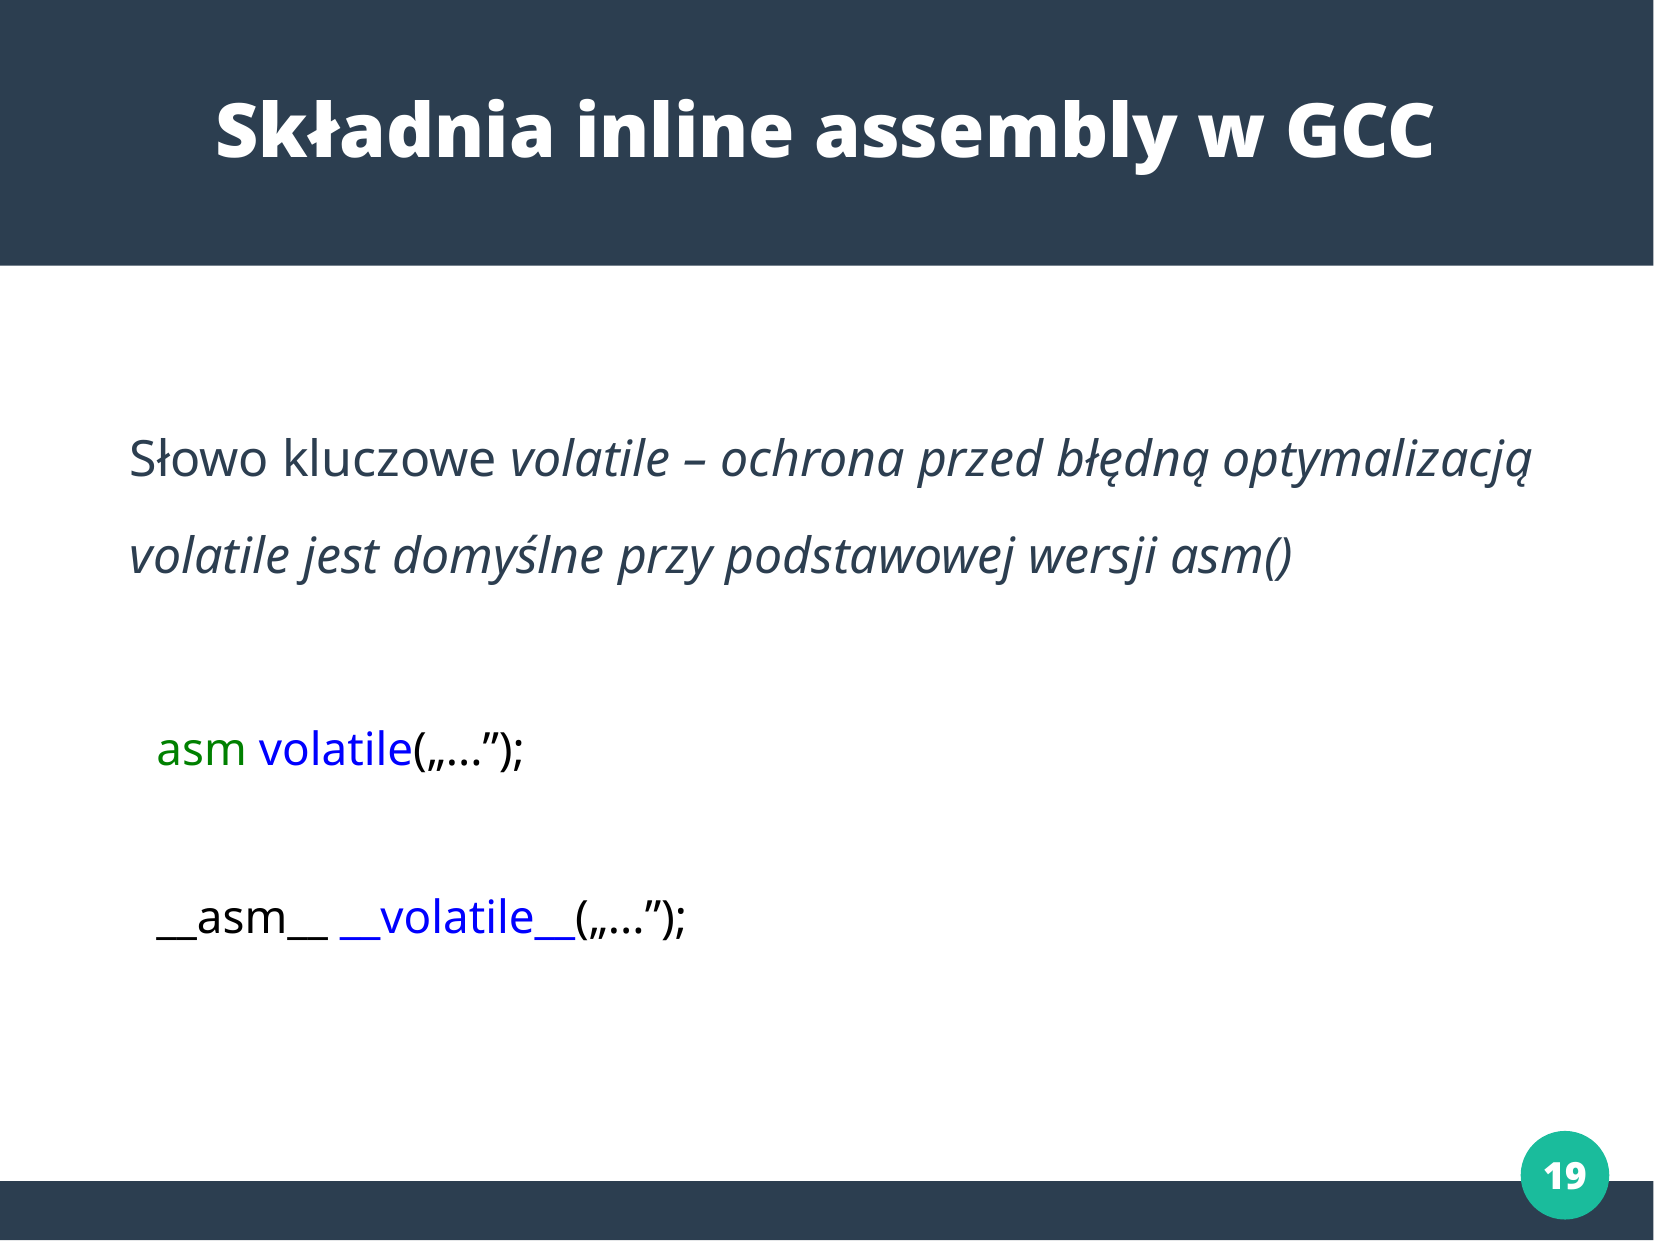

# Składnia inline assembly w GCC
Słowo kluczowe volatile – ochrona przed błędną optymalizacją
volatile jest domyślne przy podstawowej wersji asm()
asm volatile(„...”);
__asm__ __volatile__(„...”);
19